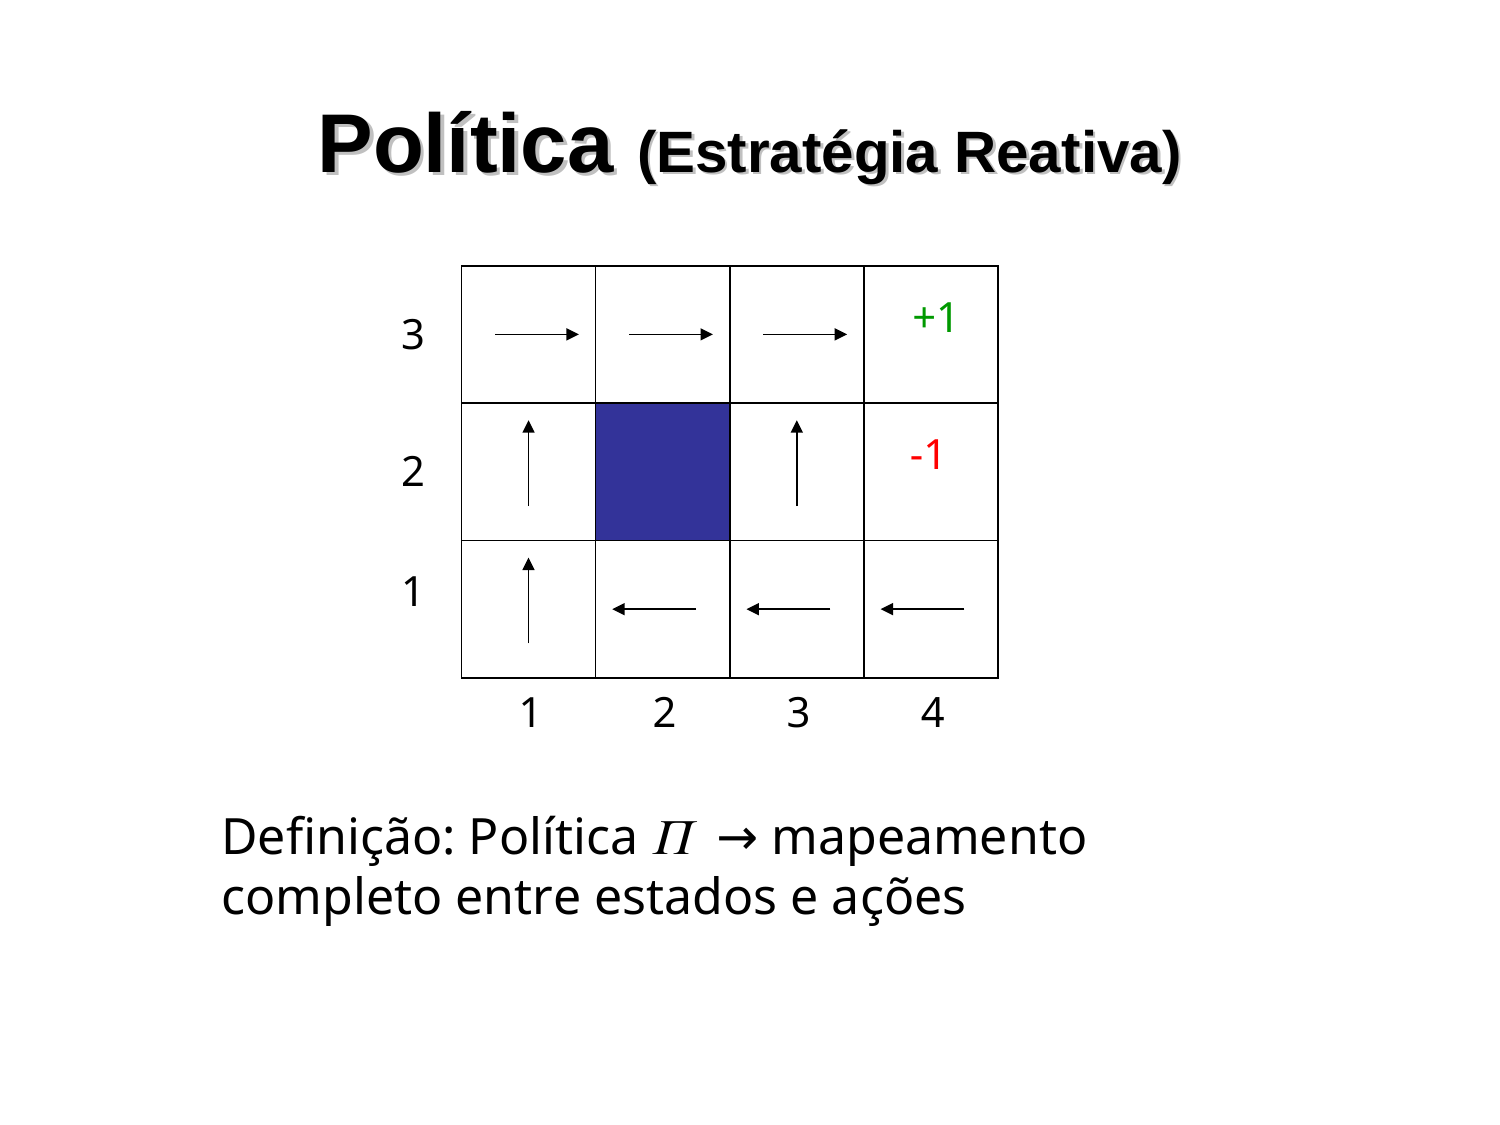

# Política (Estratégia Reativa)
+1
3
-1
2
1
1
2
3
4
Definição: Política  → mapeamento completo entre estados e ações